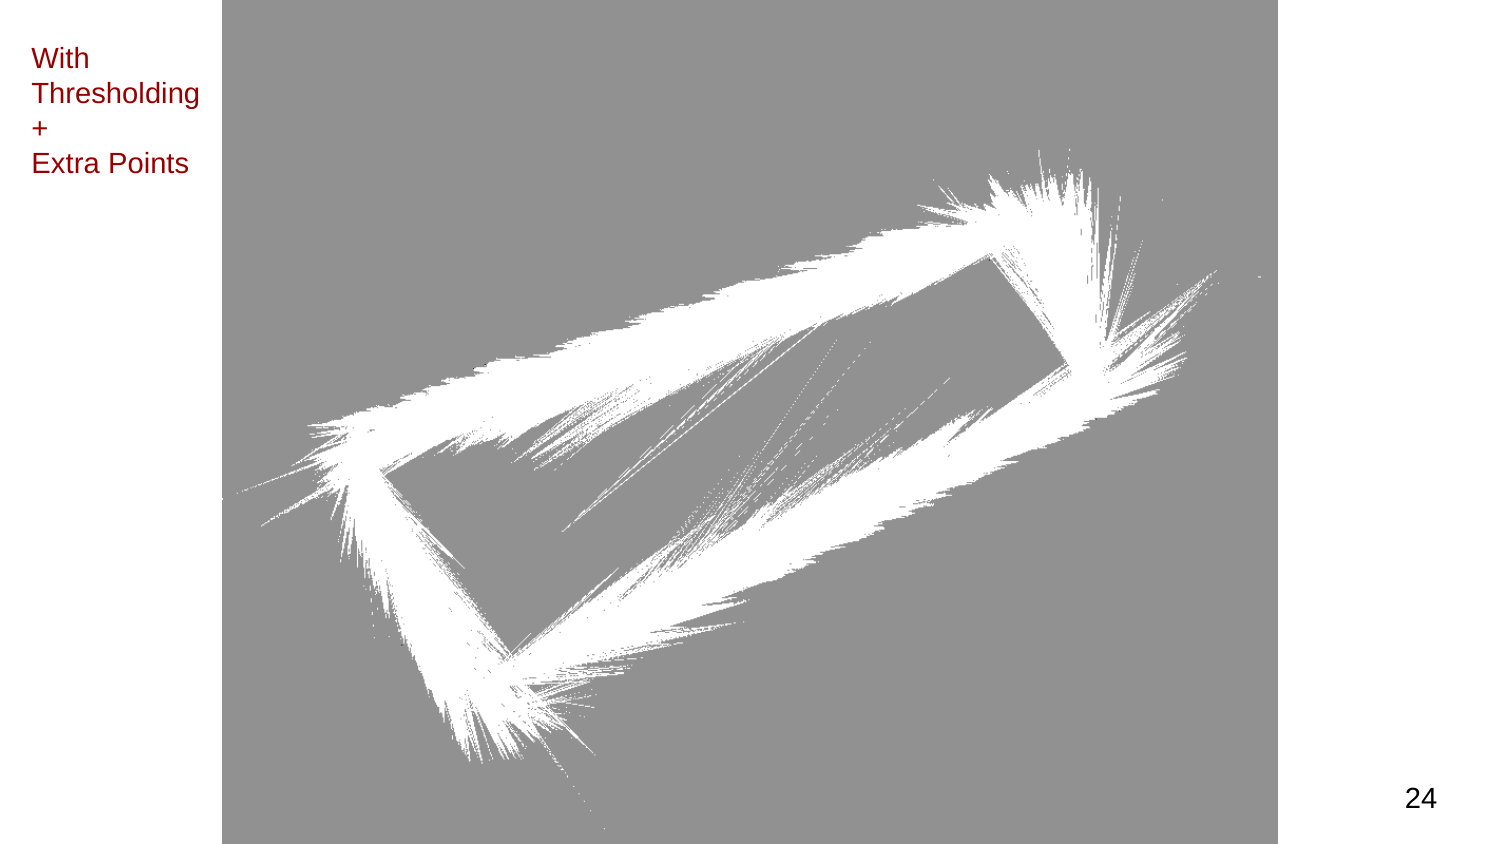

With Thresholding
+
Extra Points
# Results - 2nd floor of CSC